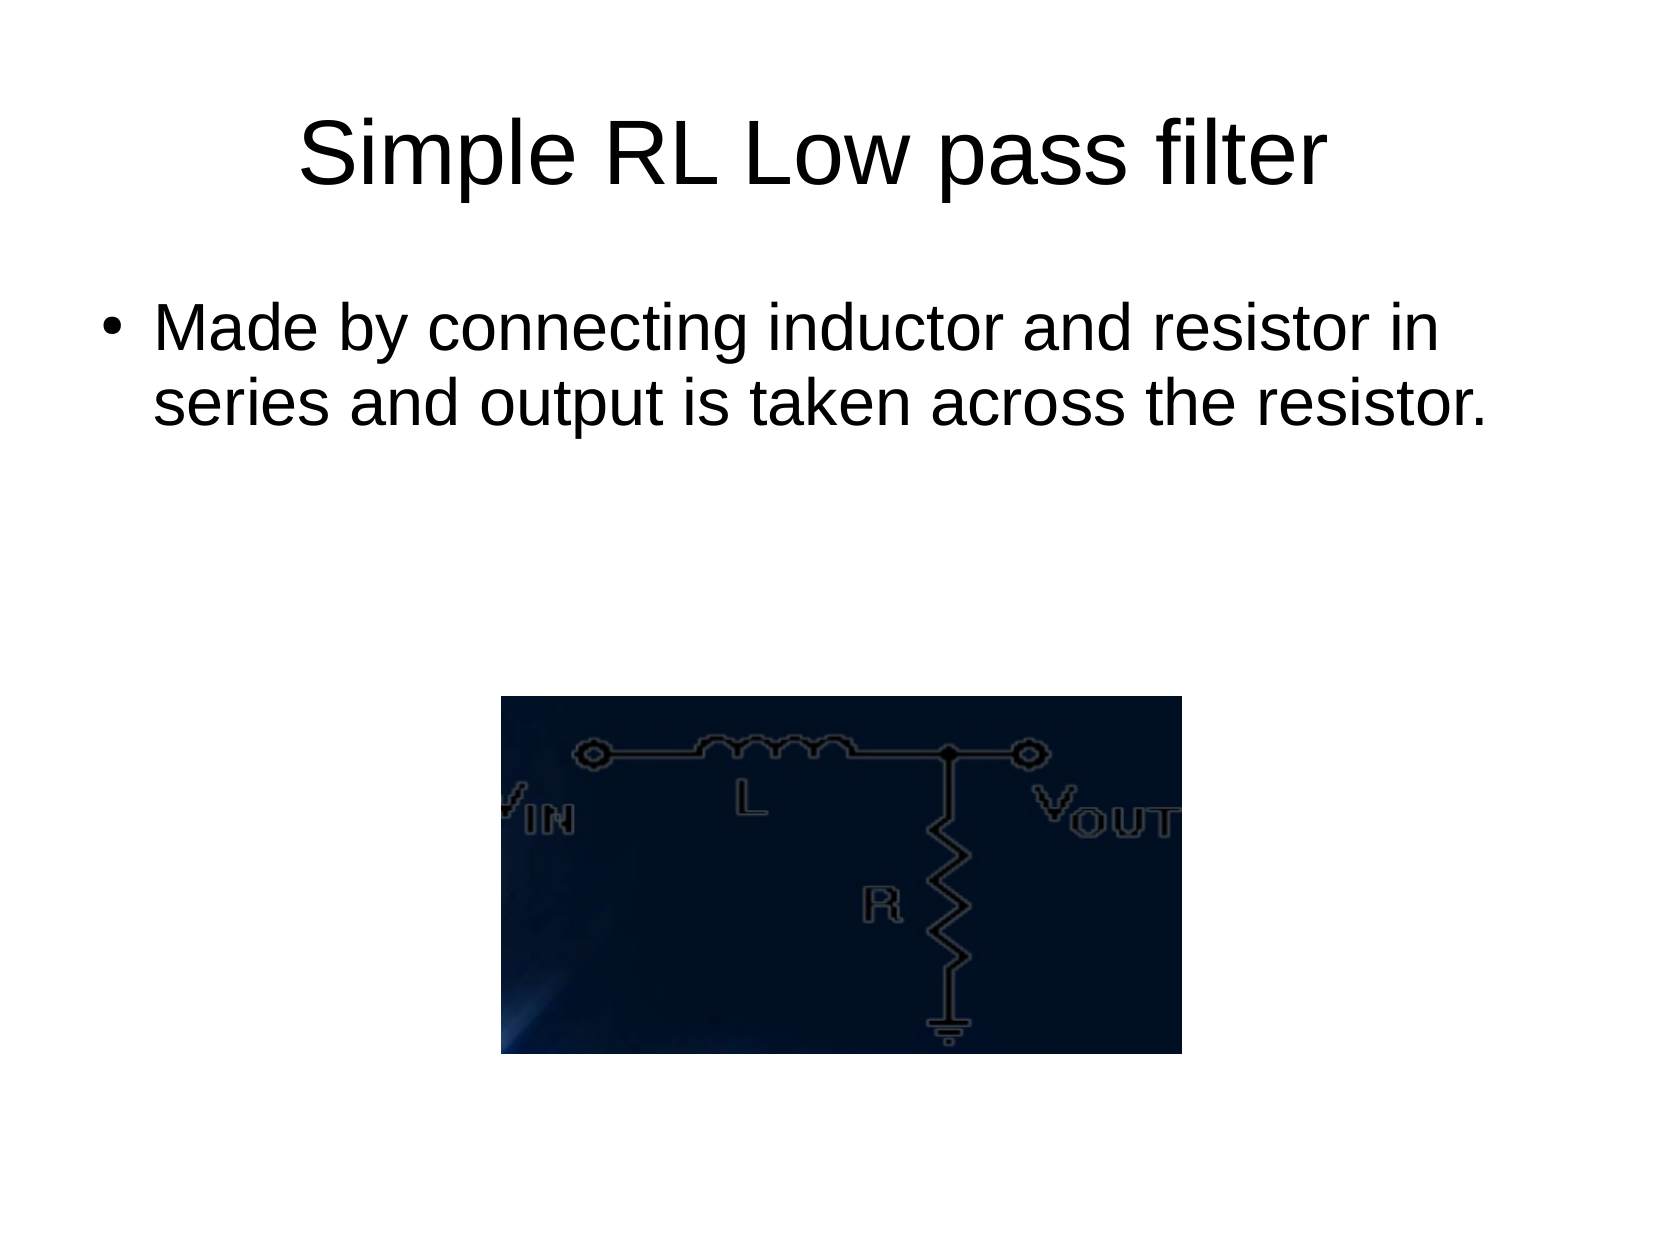

# Simple RL Low pass filter
Made by connecting inductor and resistor in series and output is taken across the resistor.